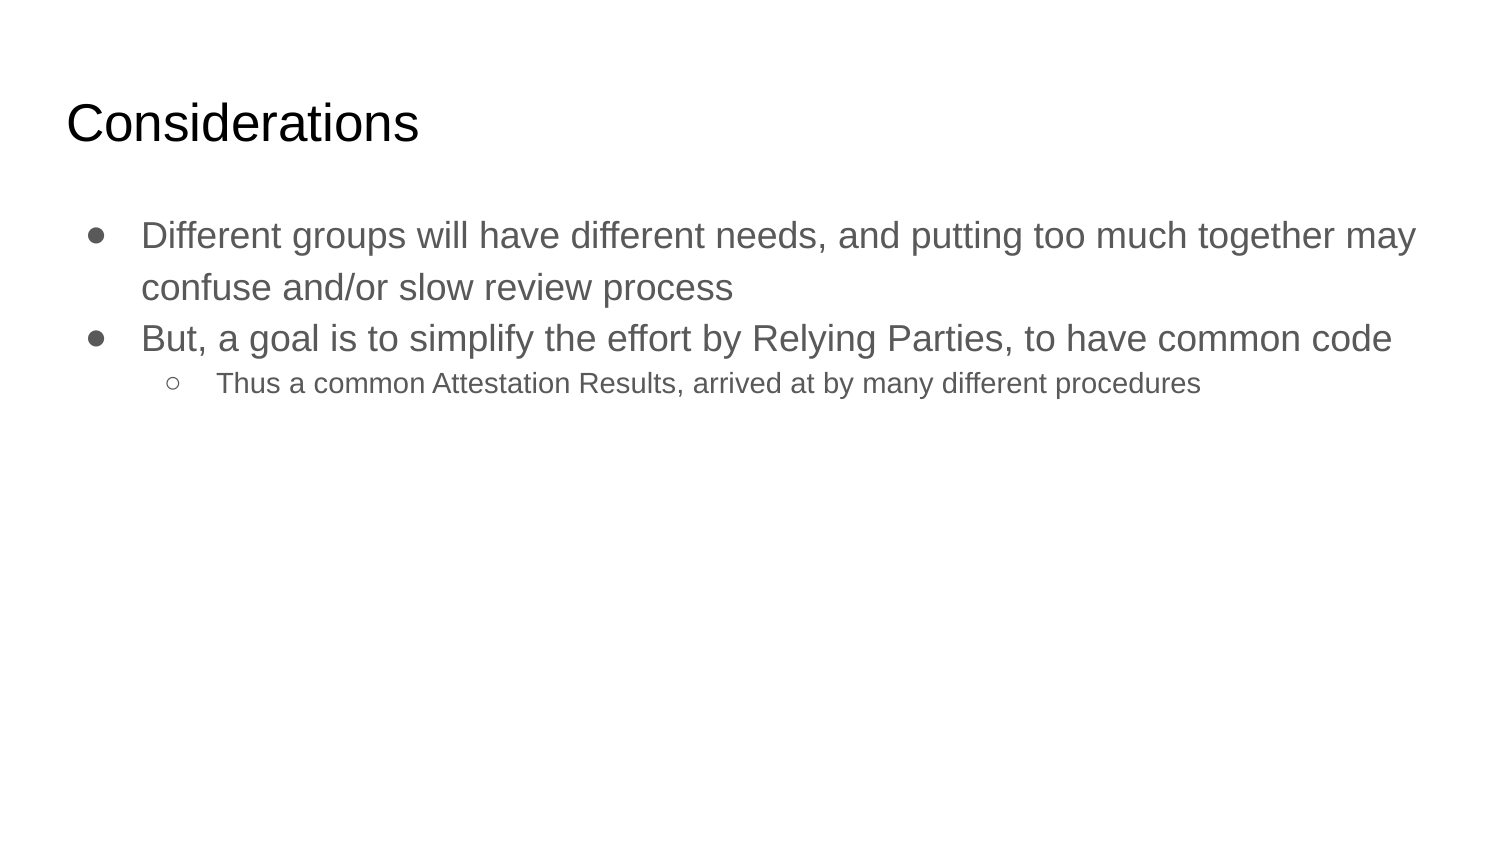

# Considerations
Different groups will have different needs, and putting too much together may confuse and/or slow review process
But, a goal is to simplify the effort by Relying Parties, to have common code
Thus a common Attestation Results, arrived at by many different procedures